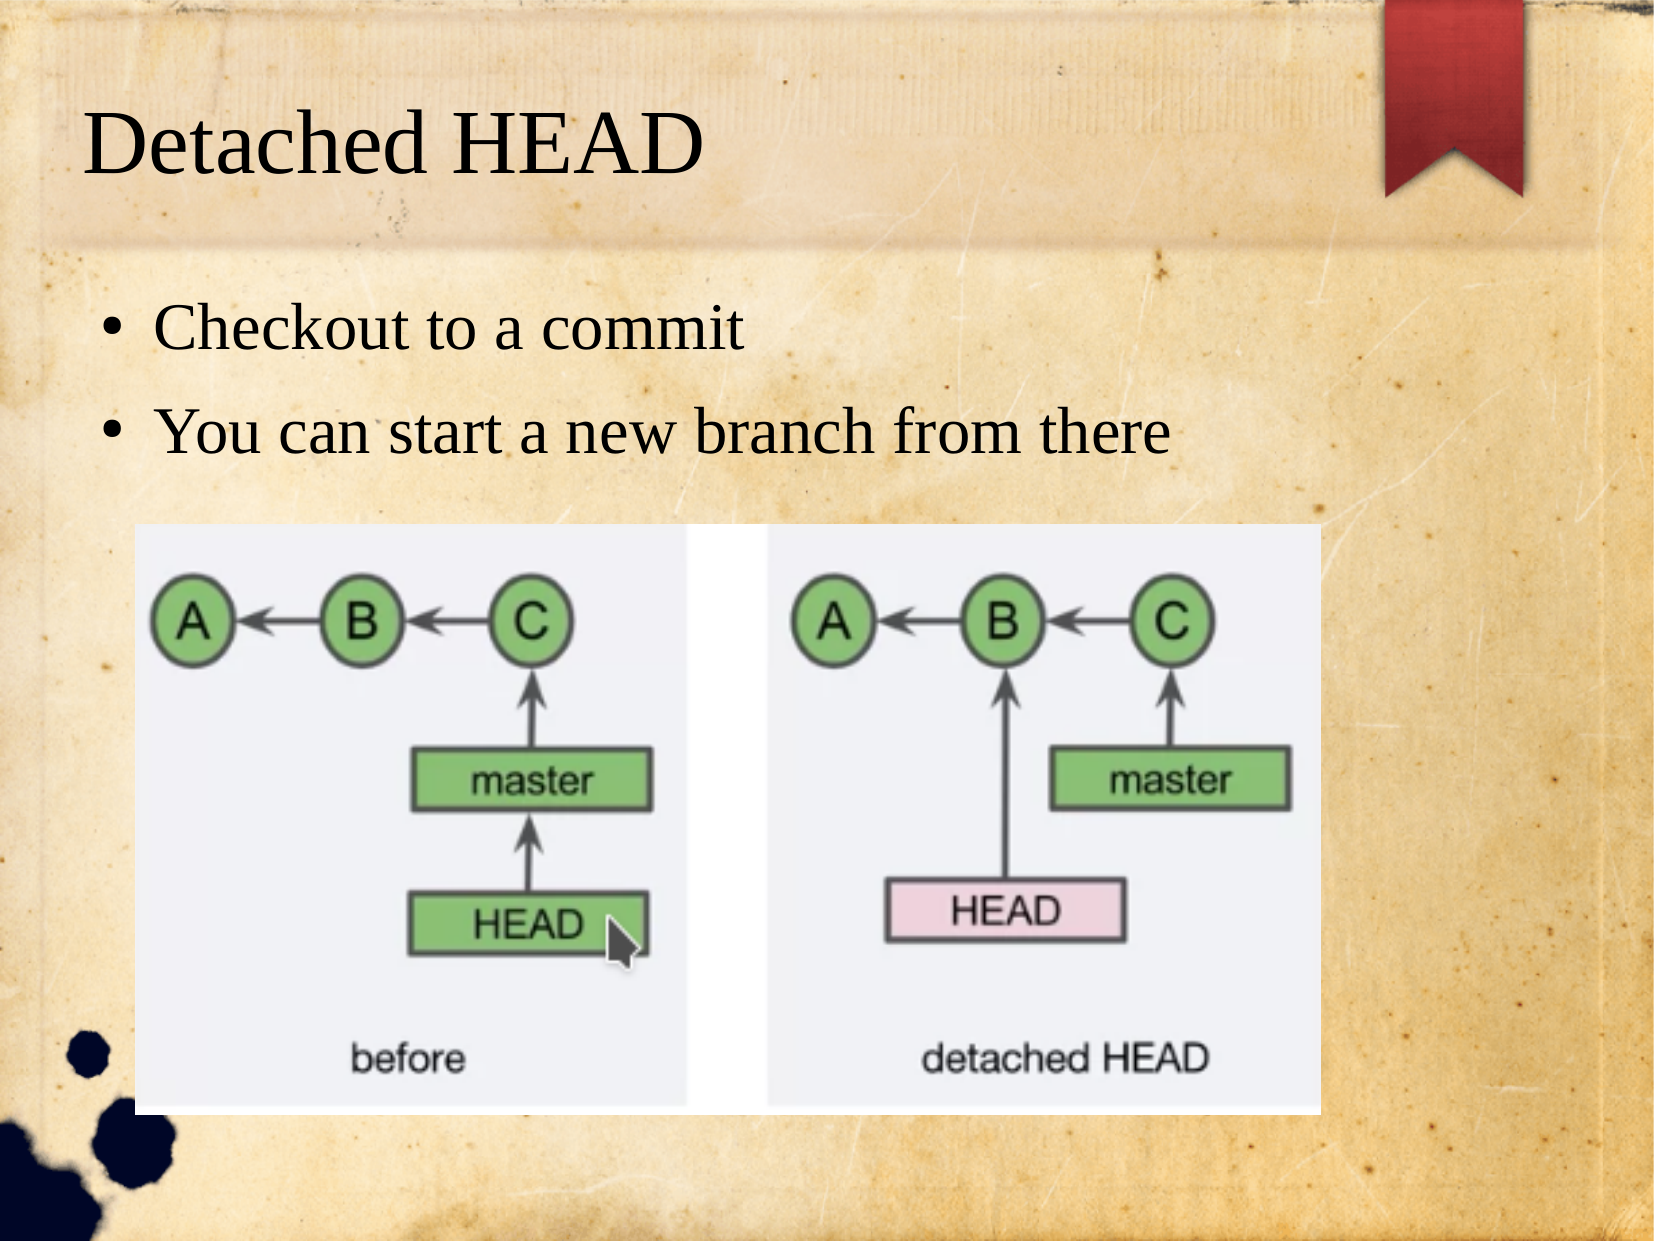

# Detached HEAD
Checkout to a commit
You can start a new branch from there